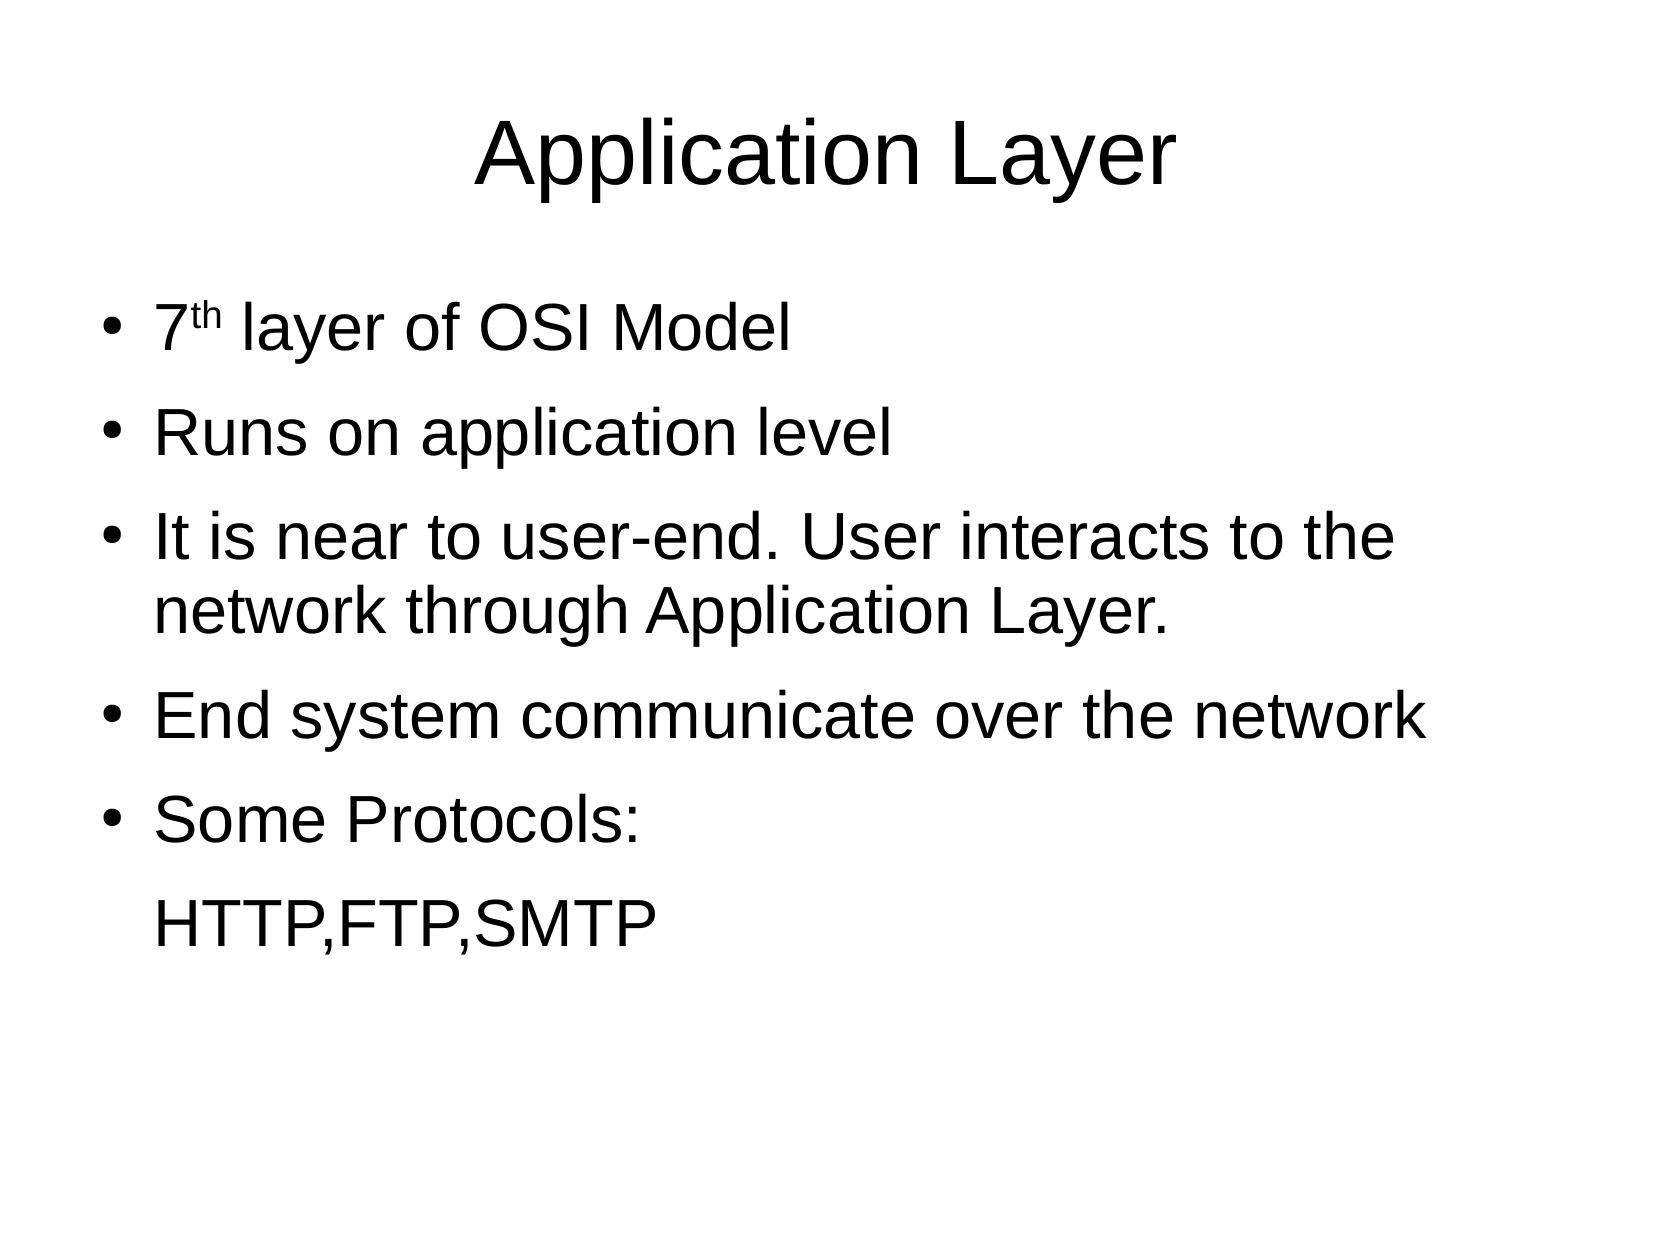

# Application Layer
7th layer of OSI Model
Runs on application level
It is near to user-end. User interacts to the network through Application Layer.
End system communicate over the network
Some Protocols:
HTTP,FTP,SMTP